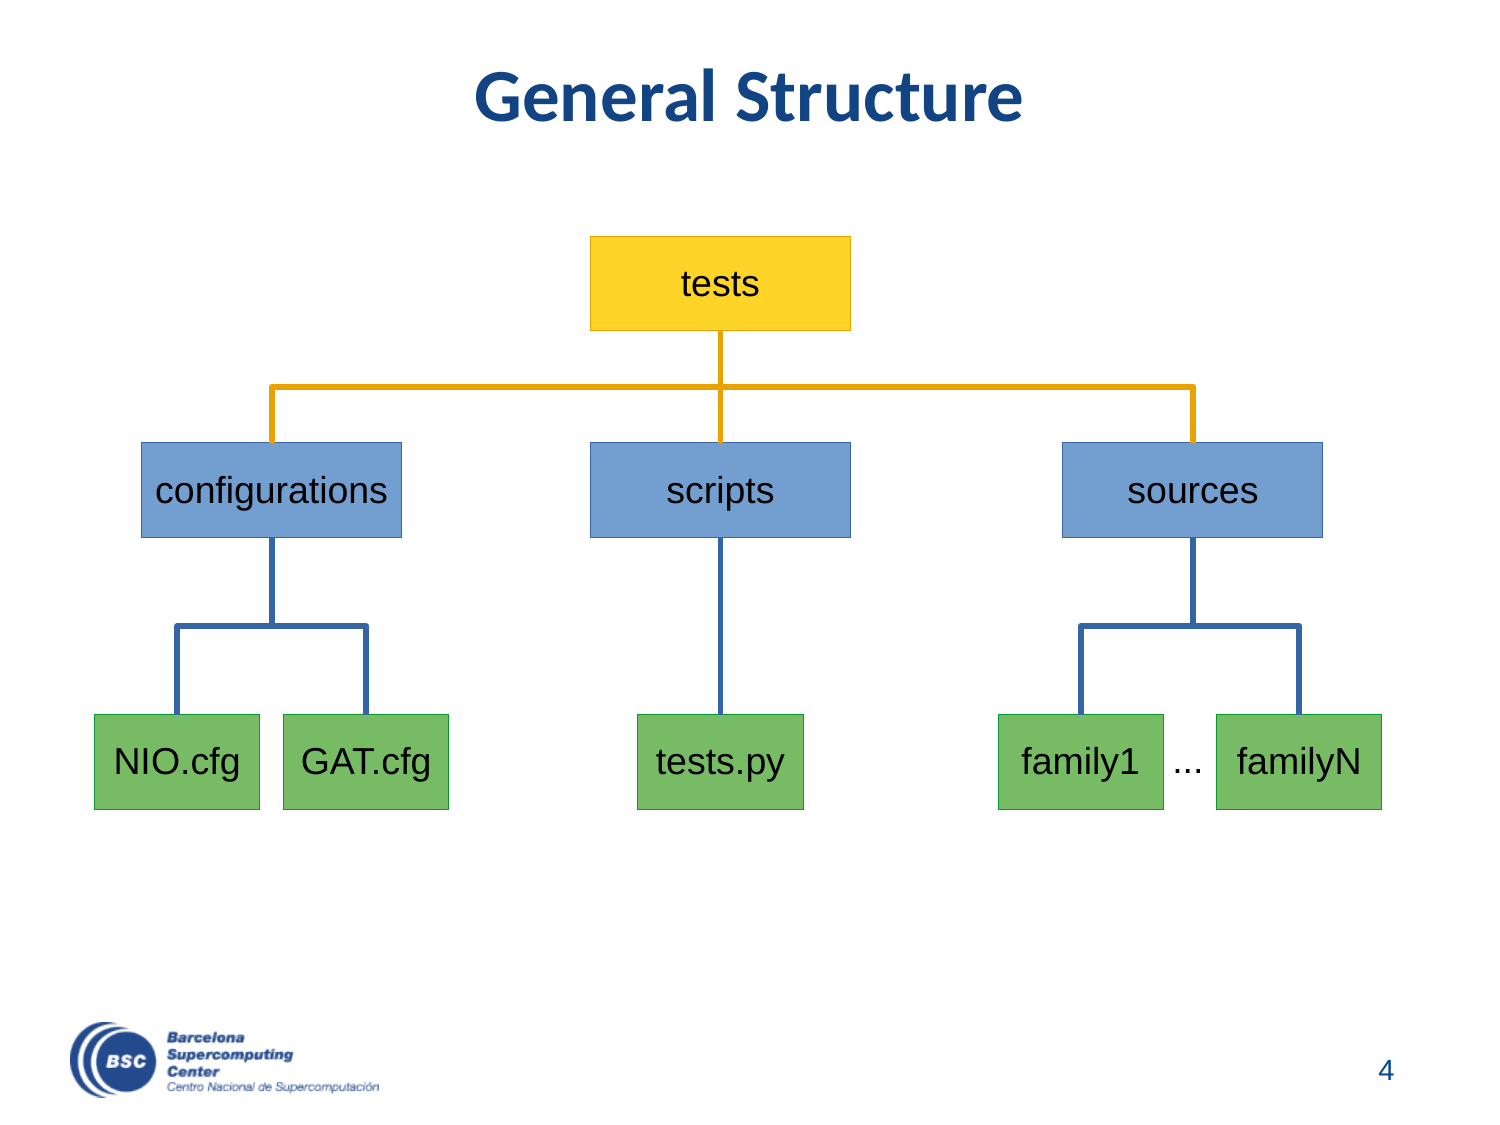

General Structure
tests
configurations
scripts
sources
NIO.cfg
GAT.cfg
tests.py
family1
familyN
...